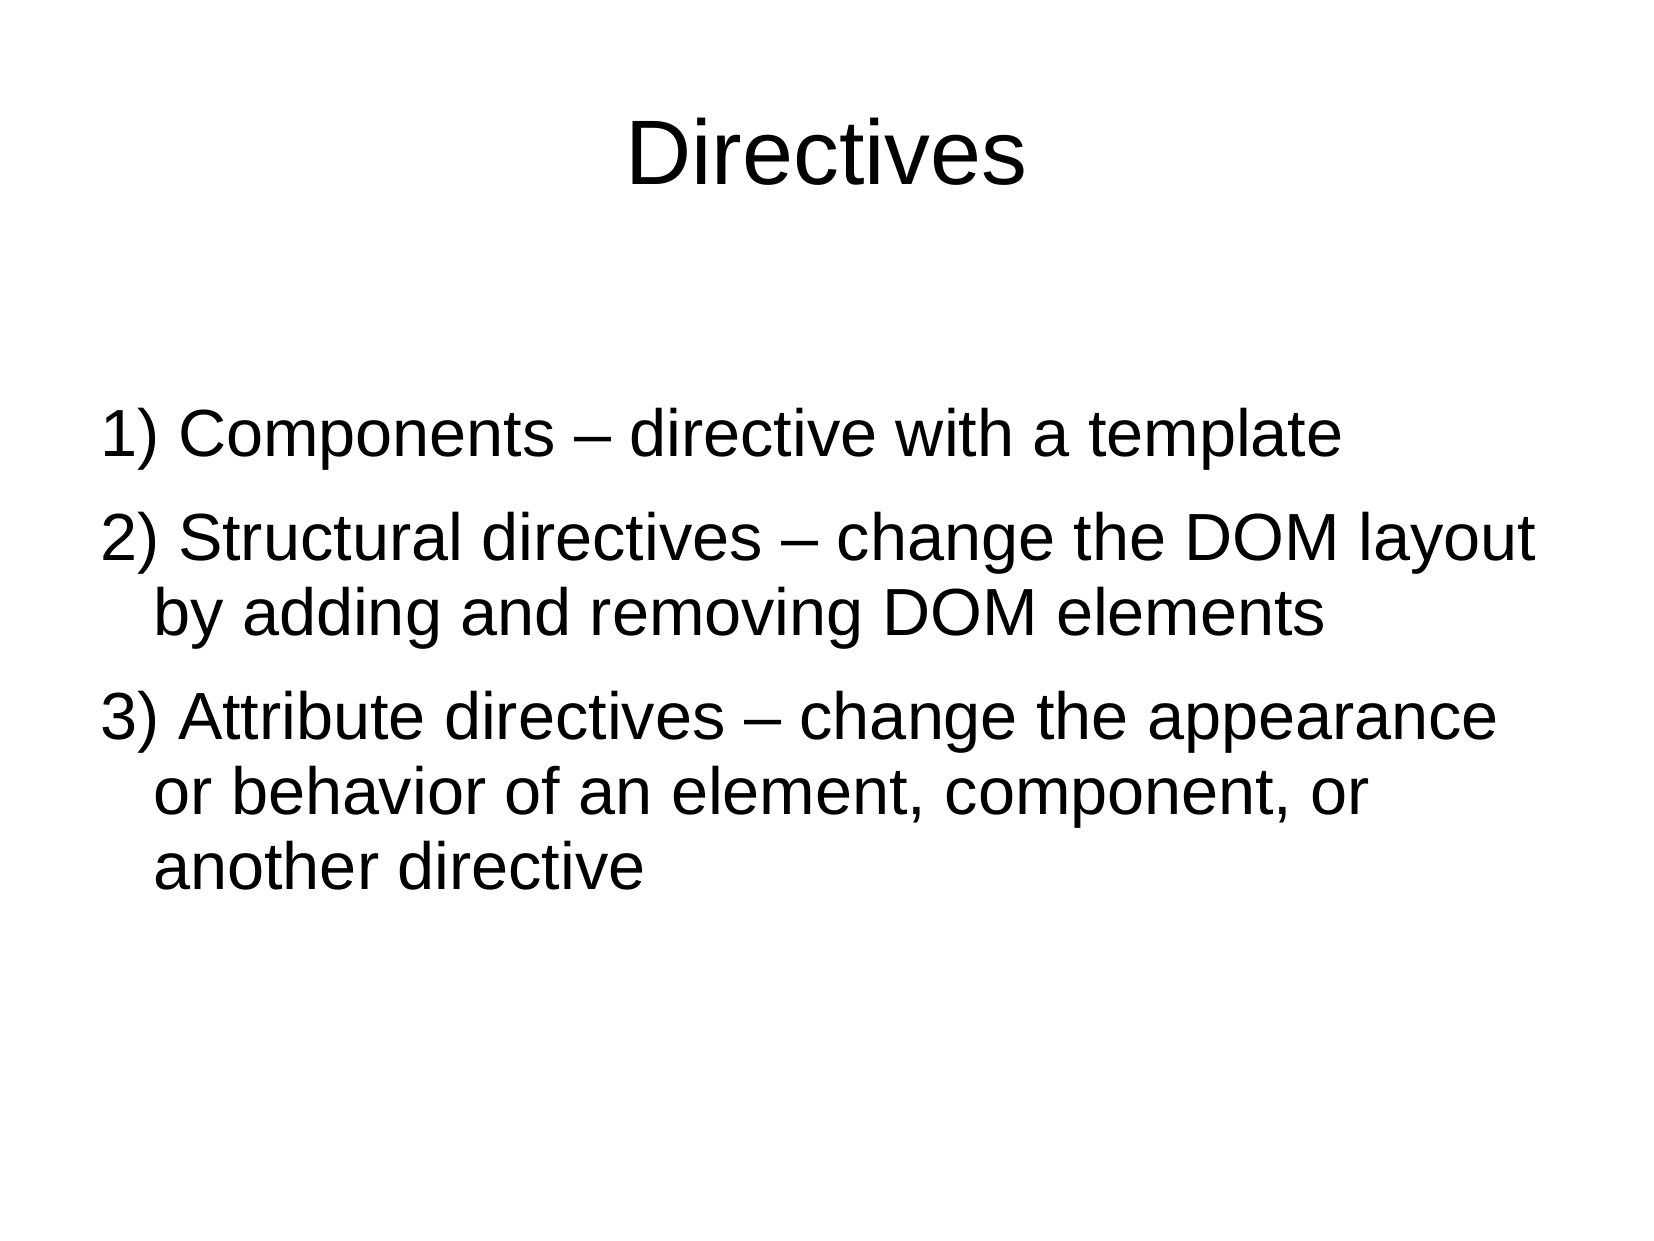

# Directives
 Components – directive with a template
 Structural directives – change the DOM layout by adding and removing DOM elements
 Attribute directives – change the appearance or behavior of an element, component, or another directive